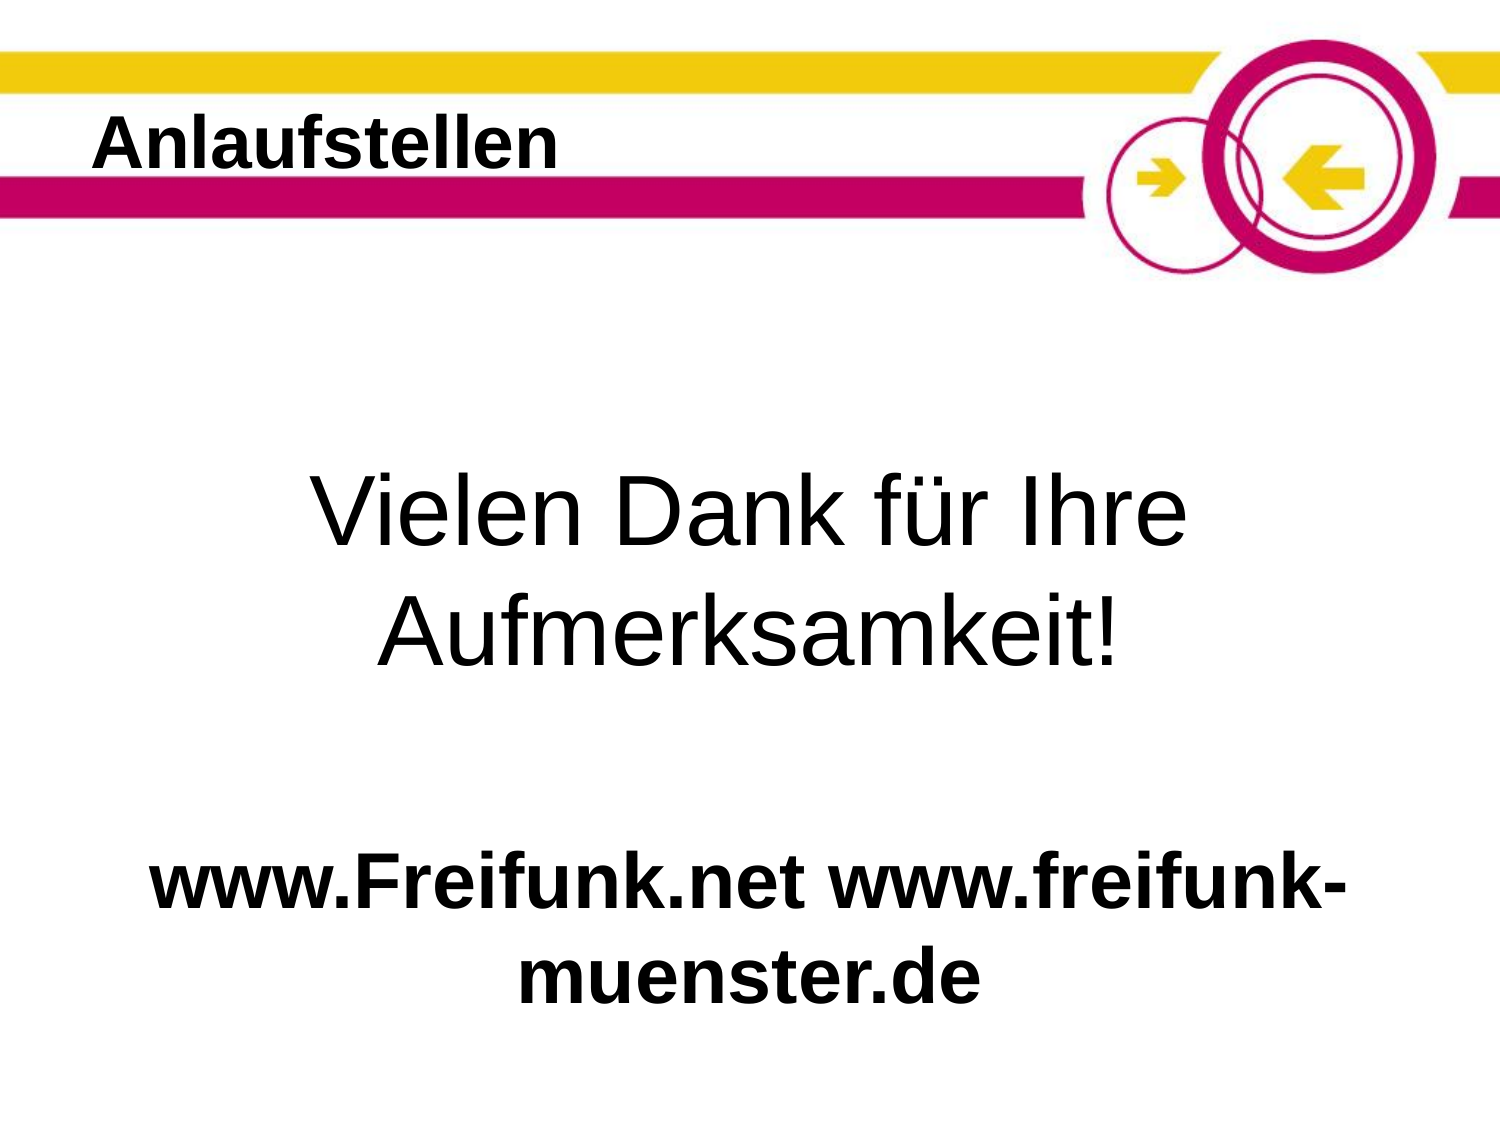

Anlaufstellen
Vielen Dank für Ihre Aufmerksamkeit!
www.Freifunk.net www.freifunk-muenster.de